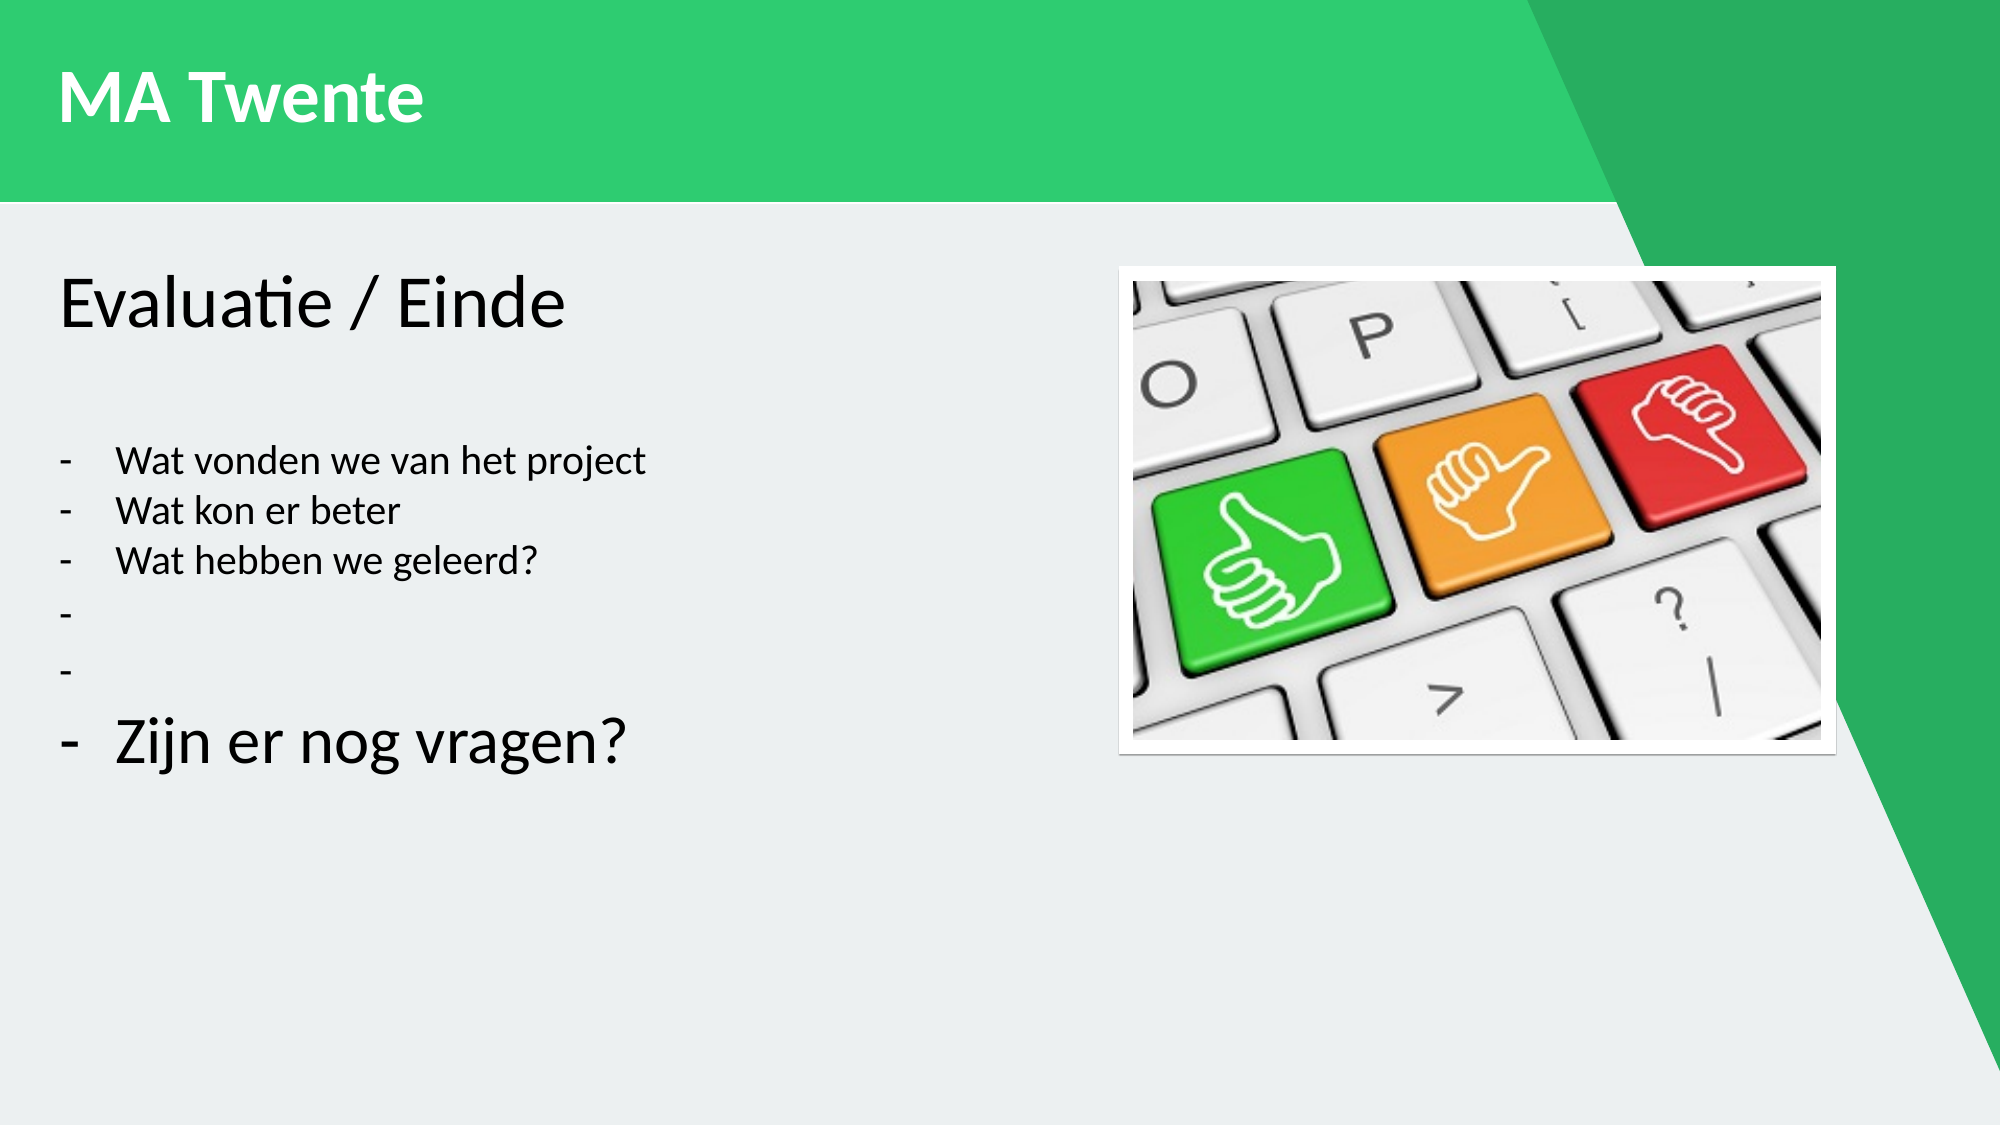

# MA Twente
Evaluatie / Einde
Wat vonden we van het project
Wat kon er beter
Wat hebben we geleerd?
Zijn er nog vragen?